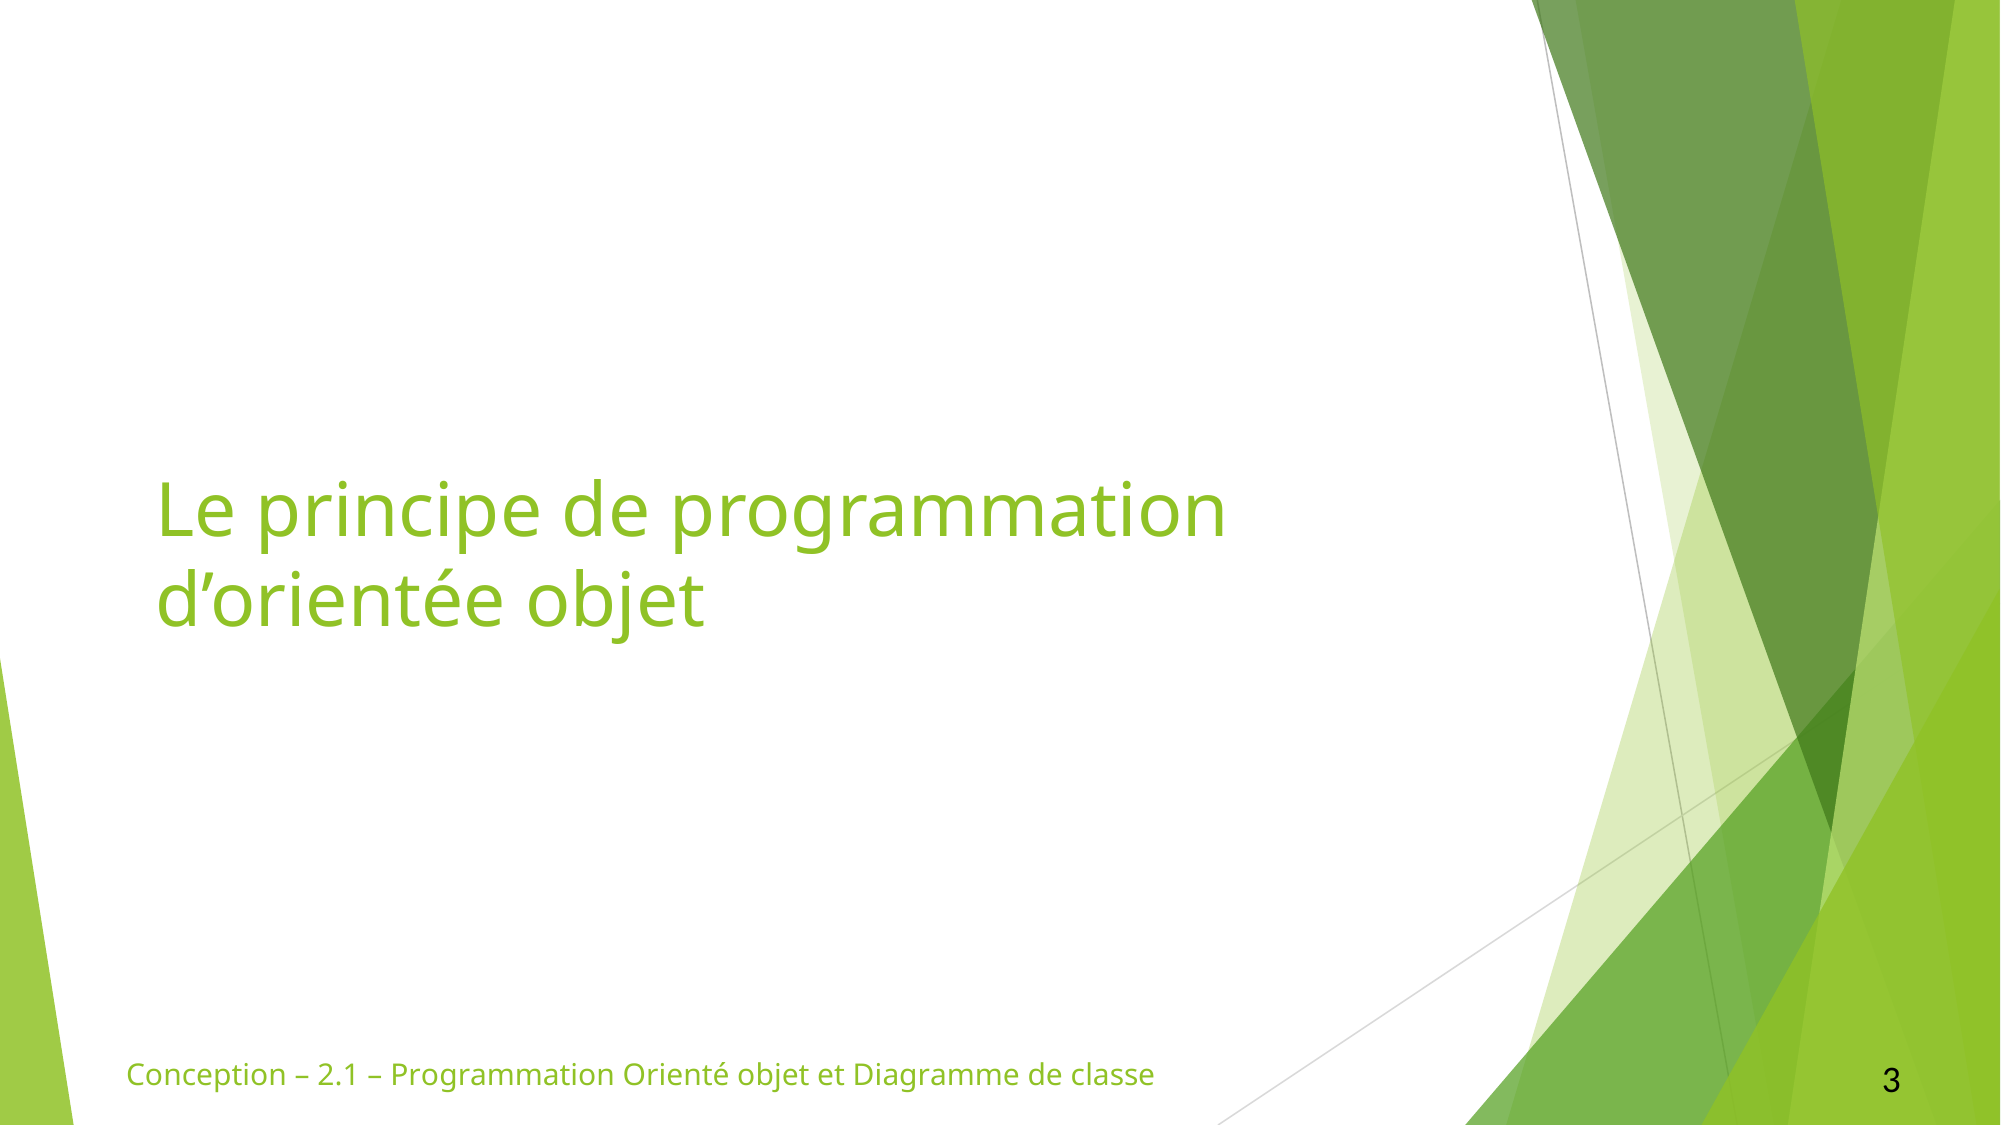

# Le principe de programmation d’orientée objet
Conception – 2.1 – Programmation Orienté objet et Diagramme de classe
3